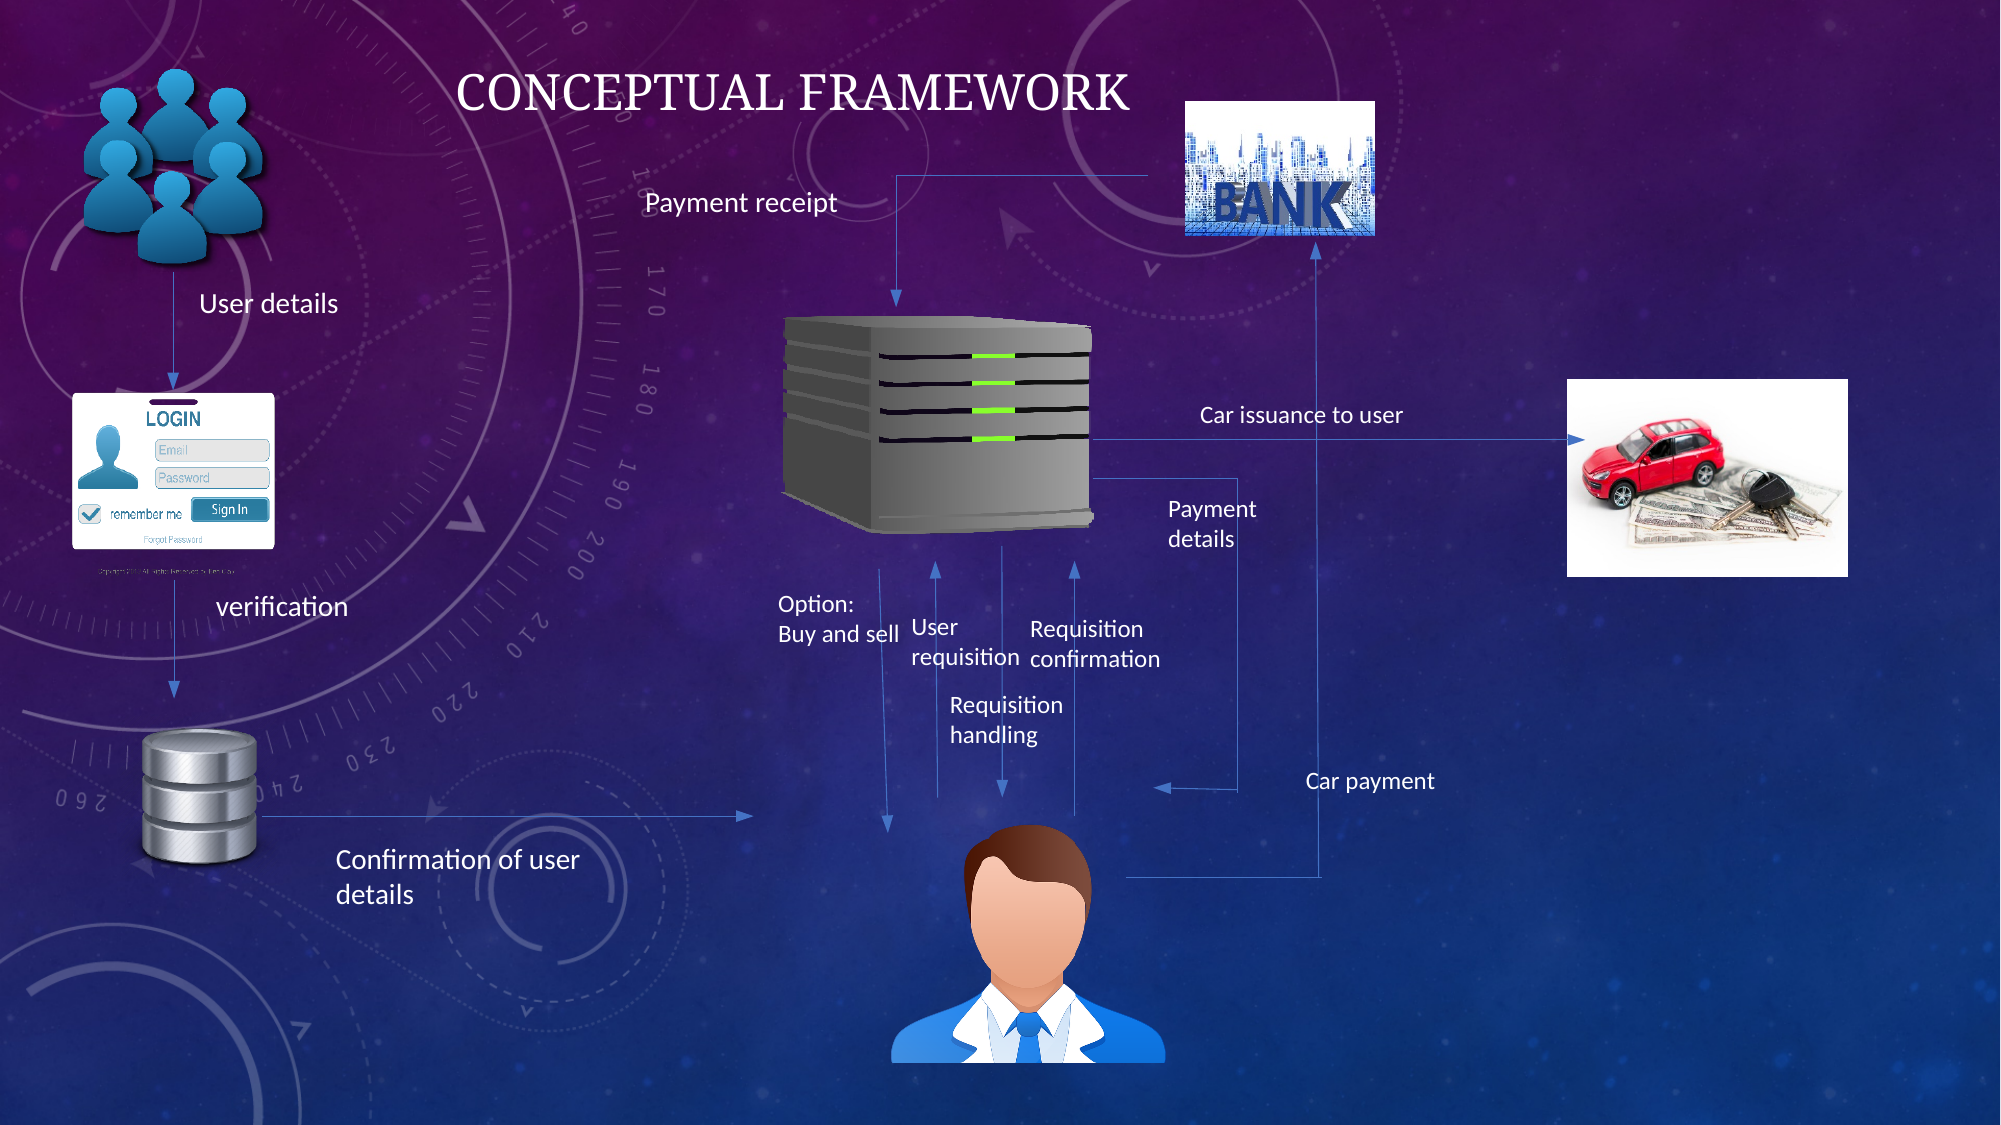

CONCEPTUAL FRAMEWORK
Payment receipt
User details
Car issuance to user
Payment details
Option:
Buy and sell
verification
User requisition
Requisition confirmation
Requisition handling
Car payment
Confirmation of user details